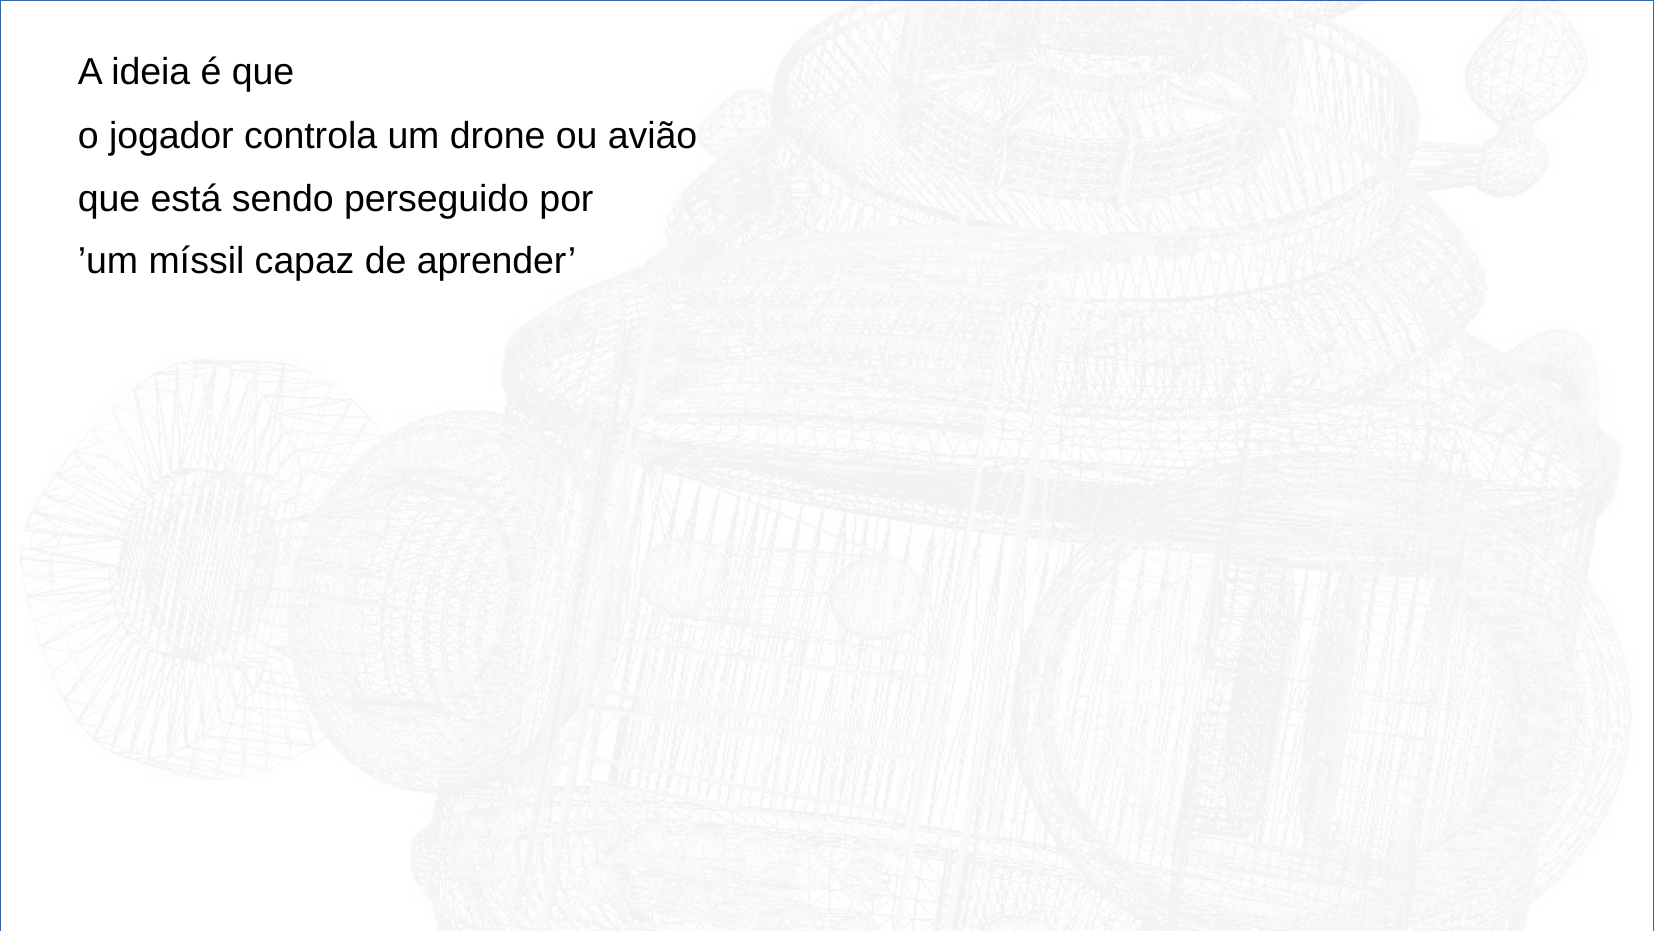

A ideia é que
o jogador controla um drone ou avião
que está sendo perseguido por
’um míssil capaz de aprender’